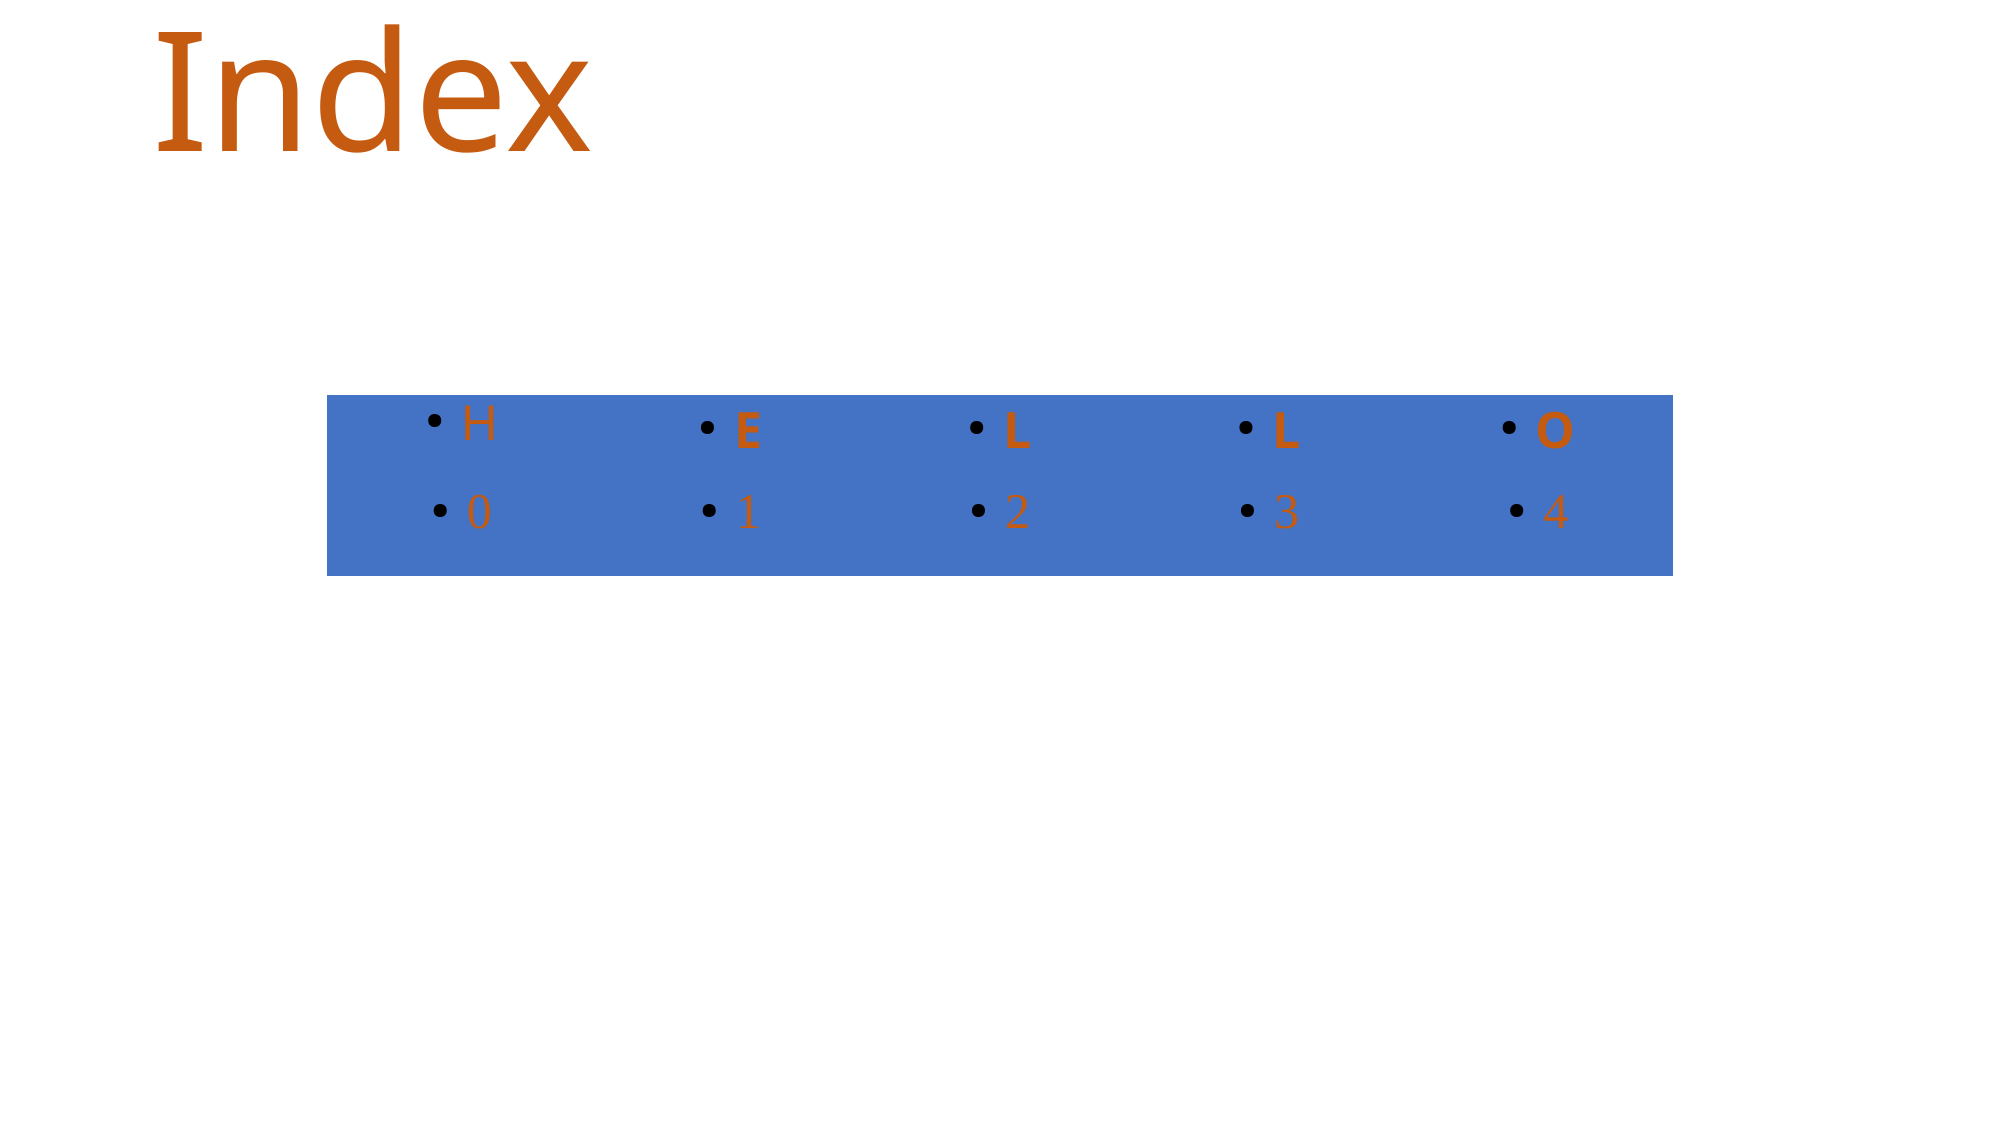

# Index
| H | E | L | L | O |
| --- | --- | --- | --- | --- |
| 0 | 1 | 2 | 3 | 4 |